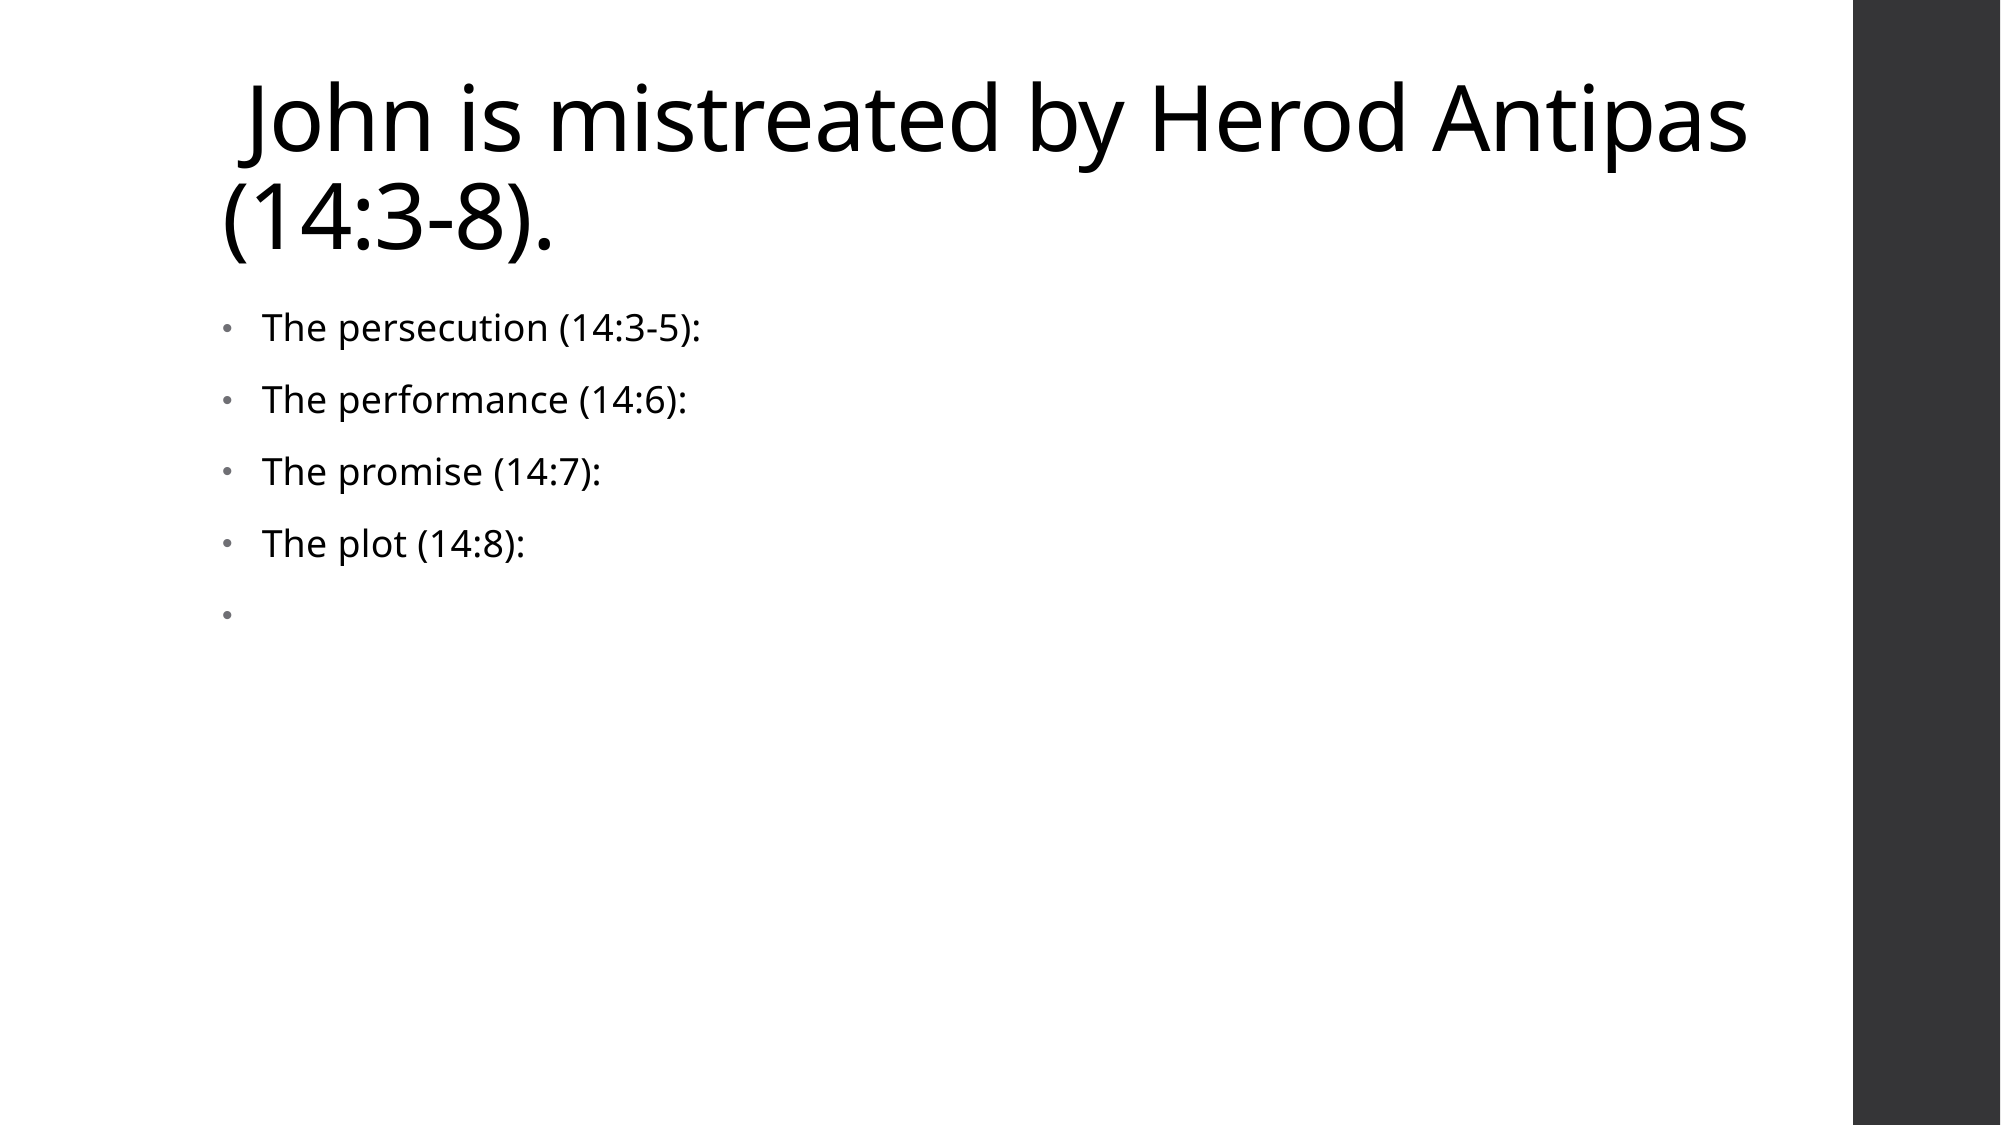

# John is mistreated by Herod Antipas (14:3-8).
 The persecution (14:3-5):
 The performance (14:6):
 The promise (14:7):
 The plot (14:8):